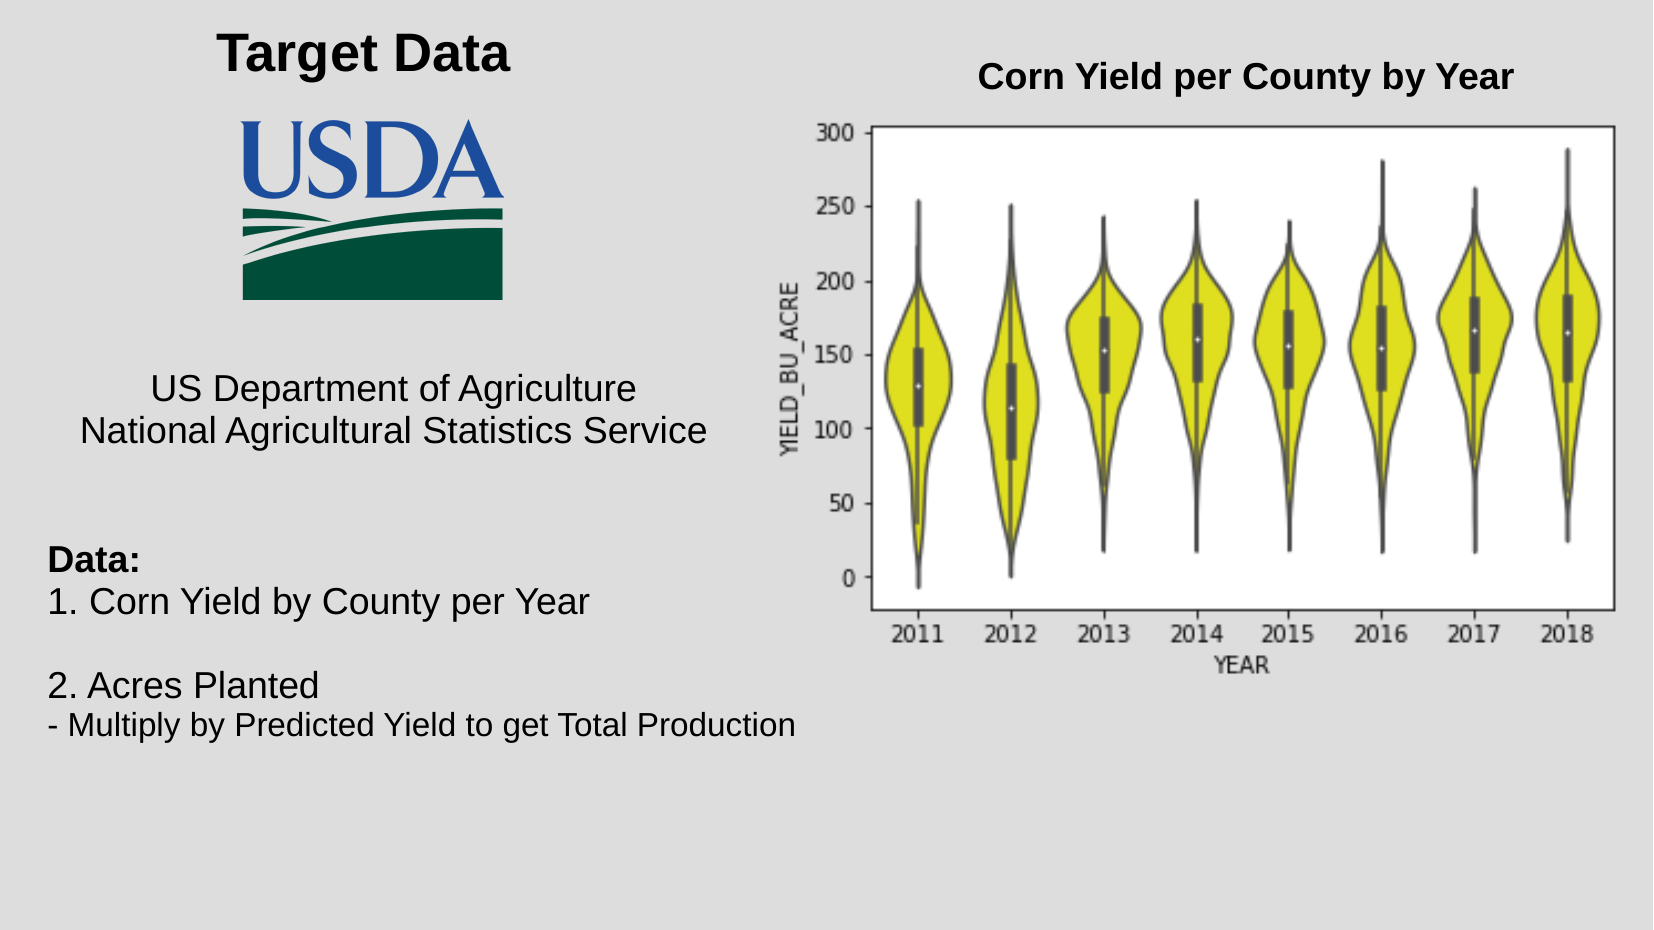

Target Data
Corn Yield per County by Year
US Department of Agriculture
National Agricultural Statistics Service
Data:
1. Corn Yield by County per Year
2. Acres Planted
- Multiply by Predicted Yield to get Total Production